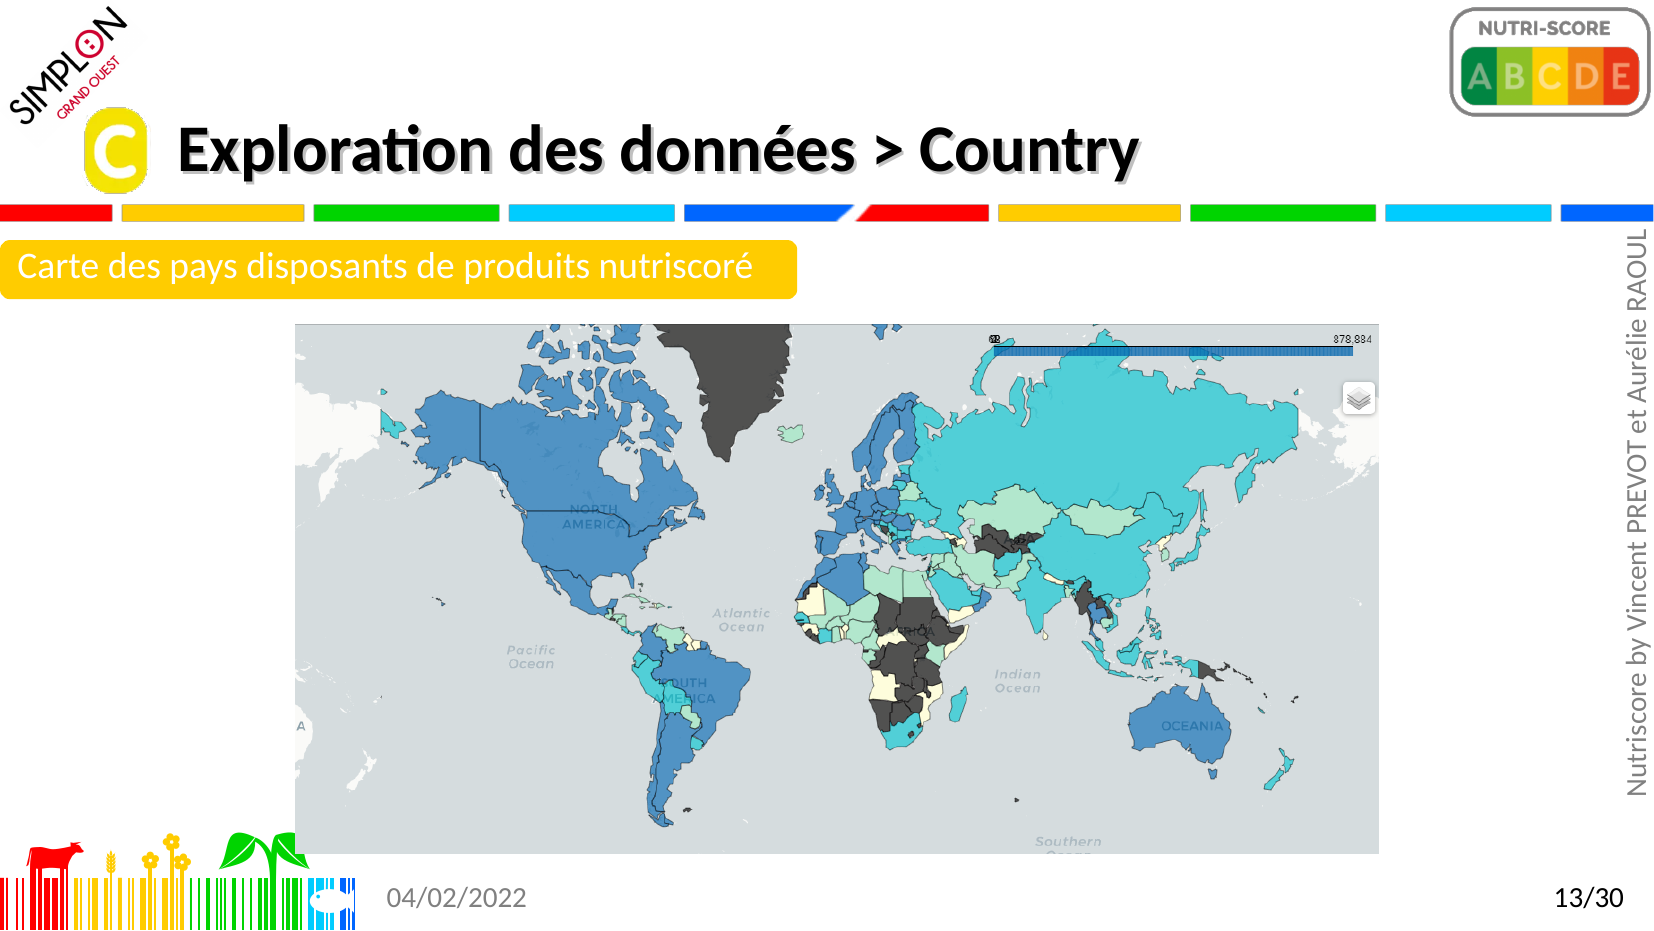

# Exploration des données > Country
Carte des pays disposants de produits nutriscoré
13